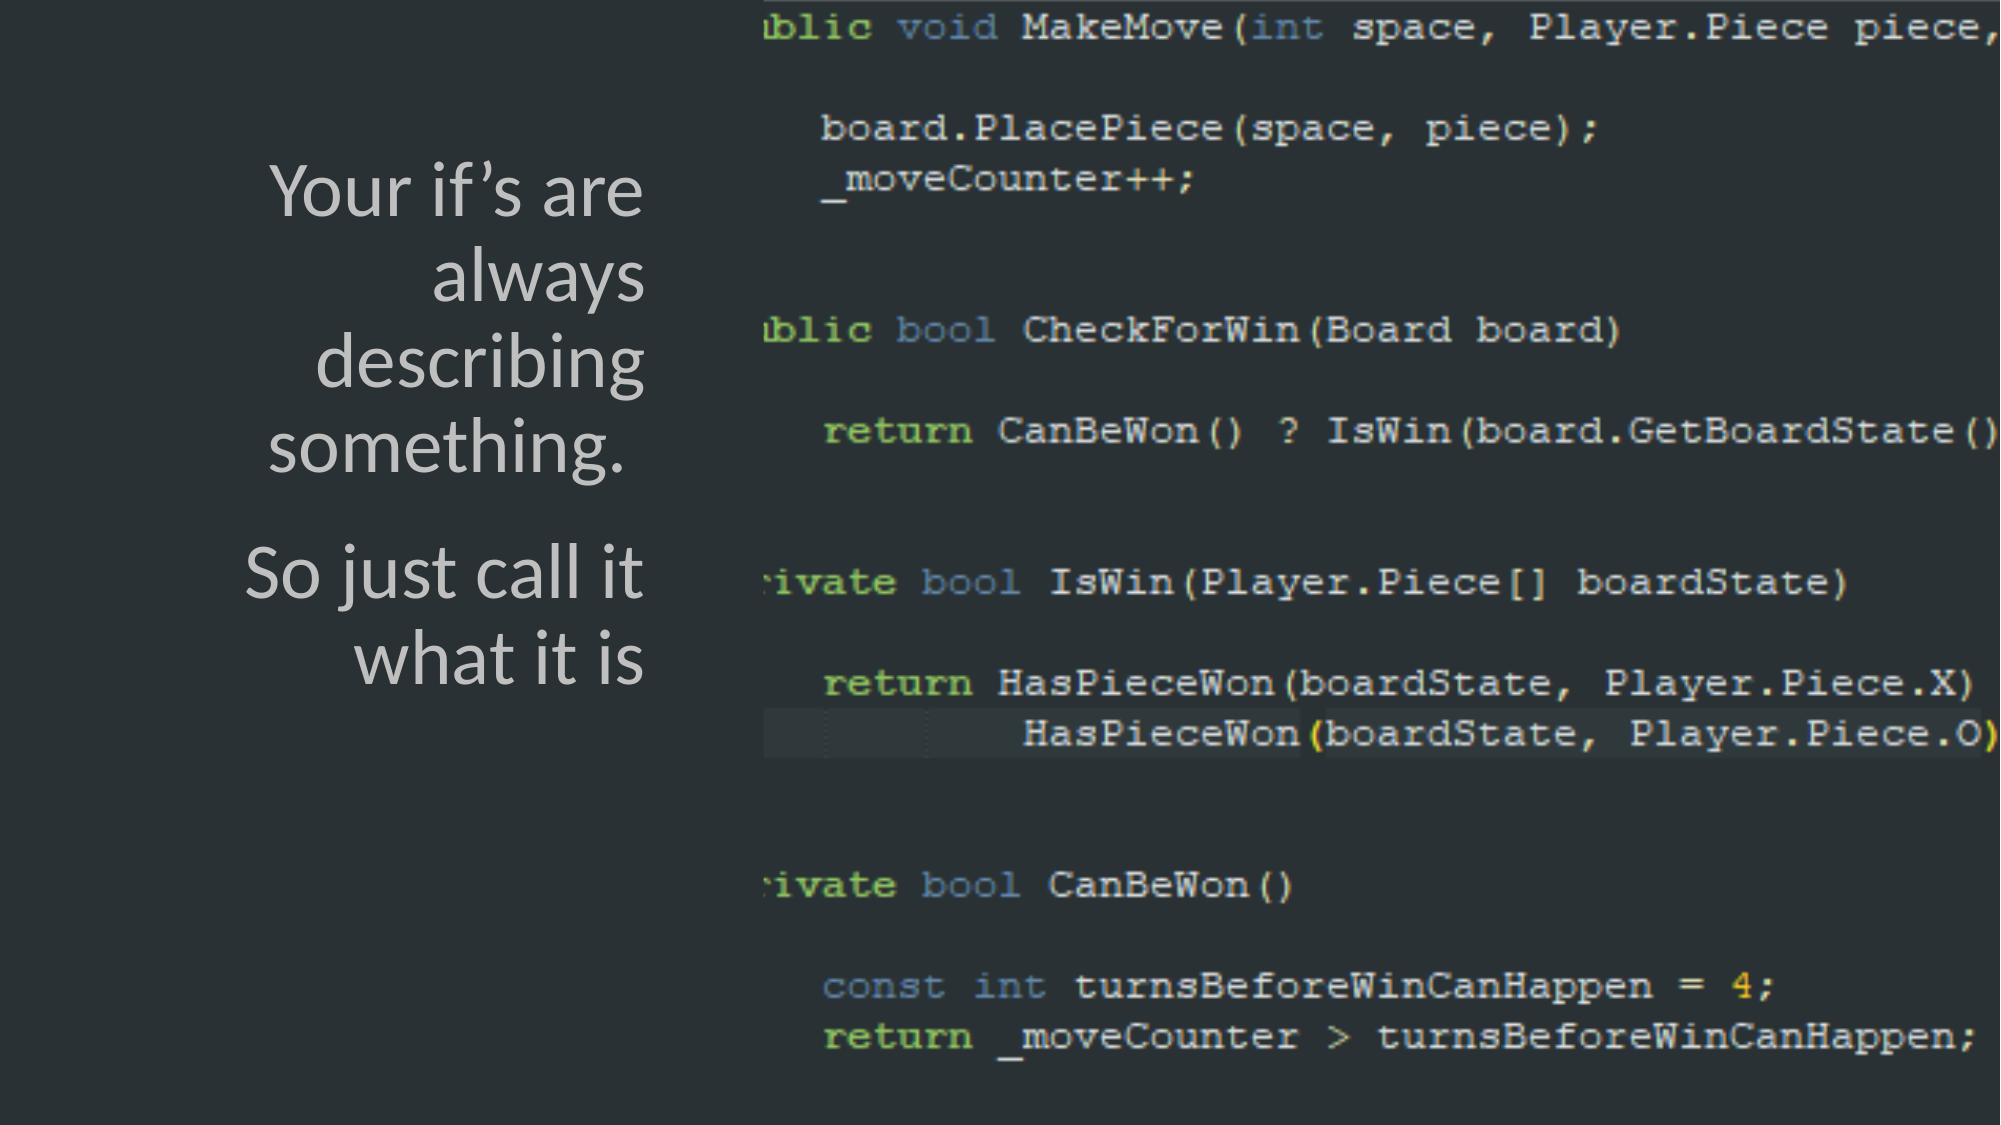

Your if’s are always describing something.
So just call it what it is